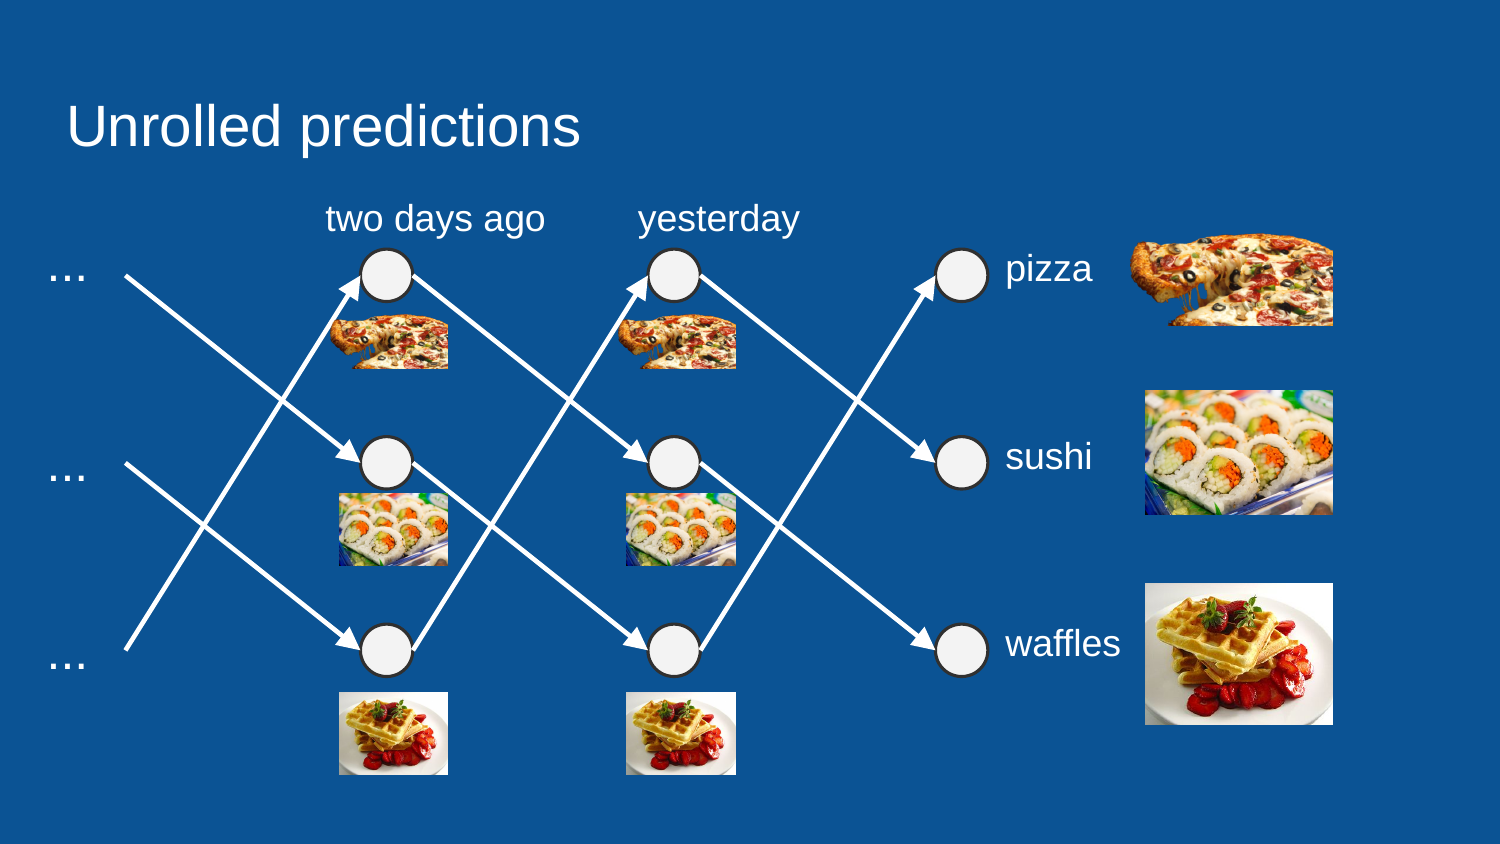

# Unrolled predictions
two days ago
yesterday
...
pizza
...
sushi
...
waffles